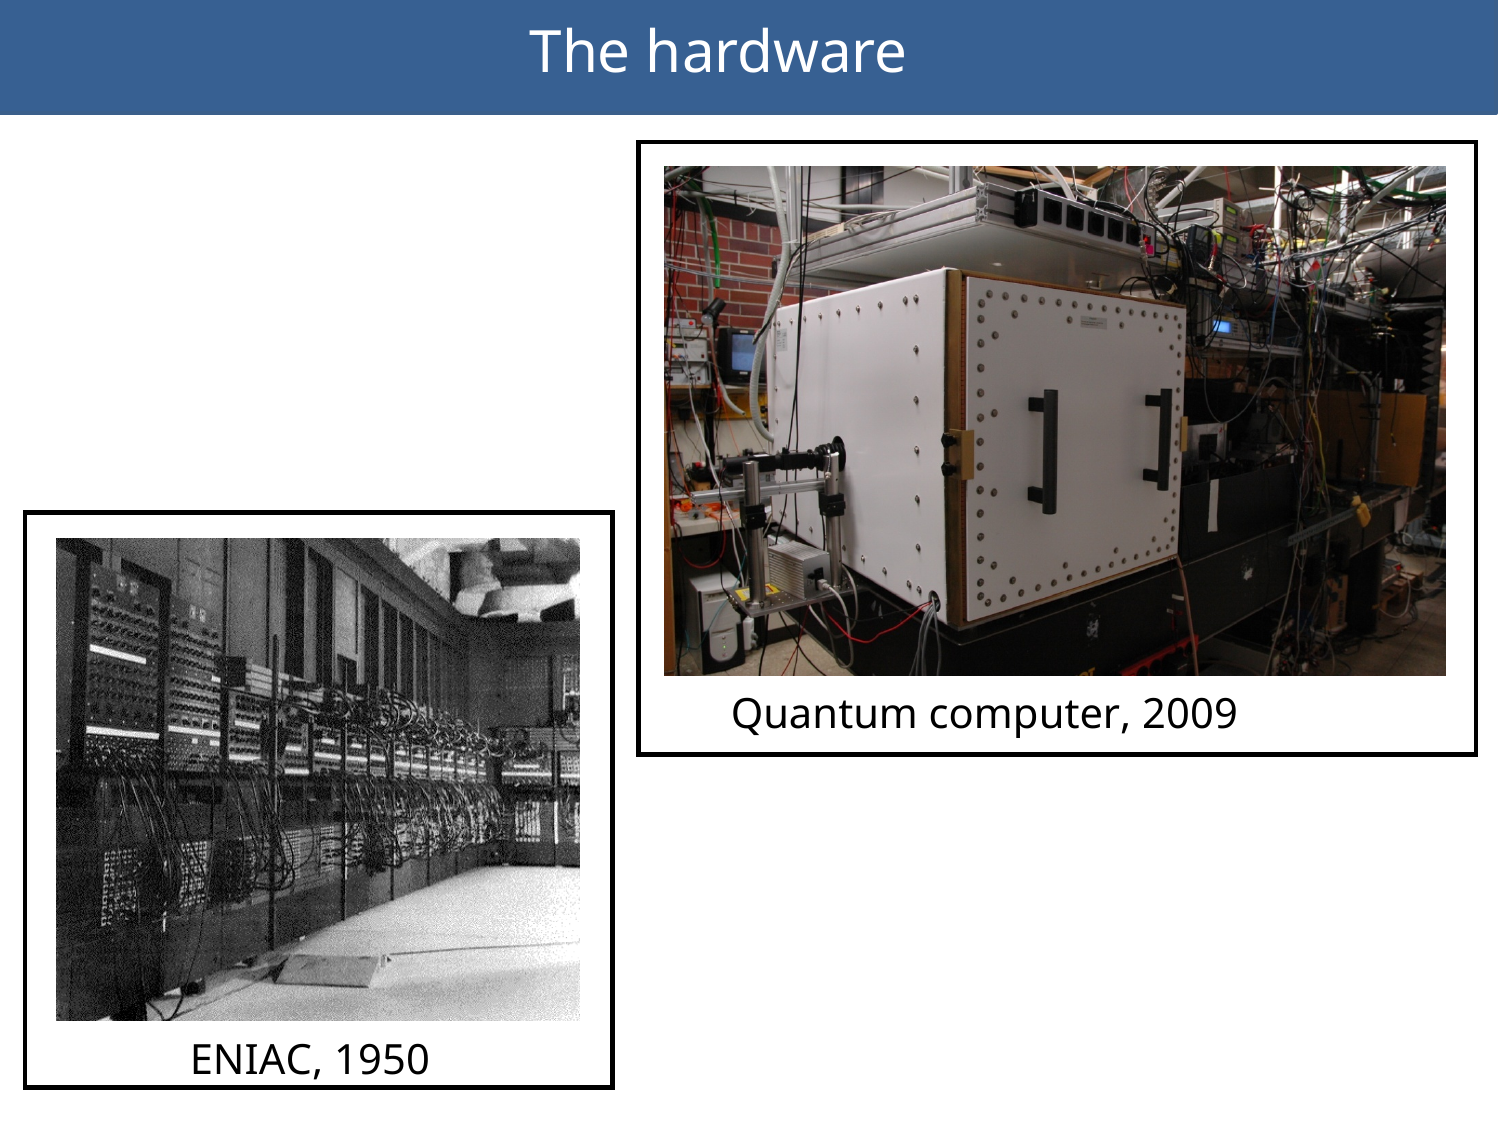

# The hardware
ENIAC, 1950
Quantum computer, 2009